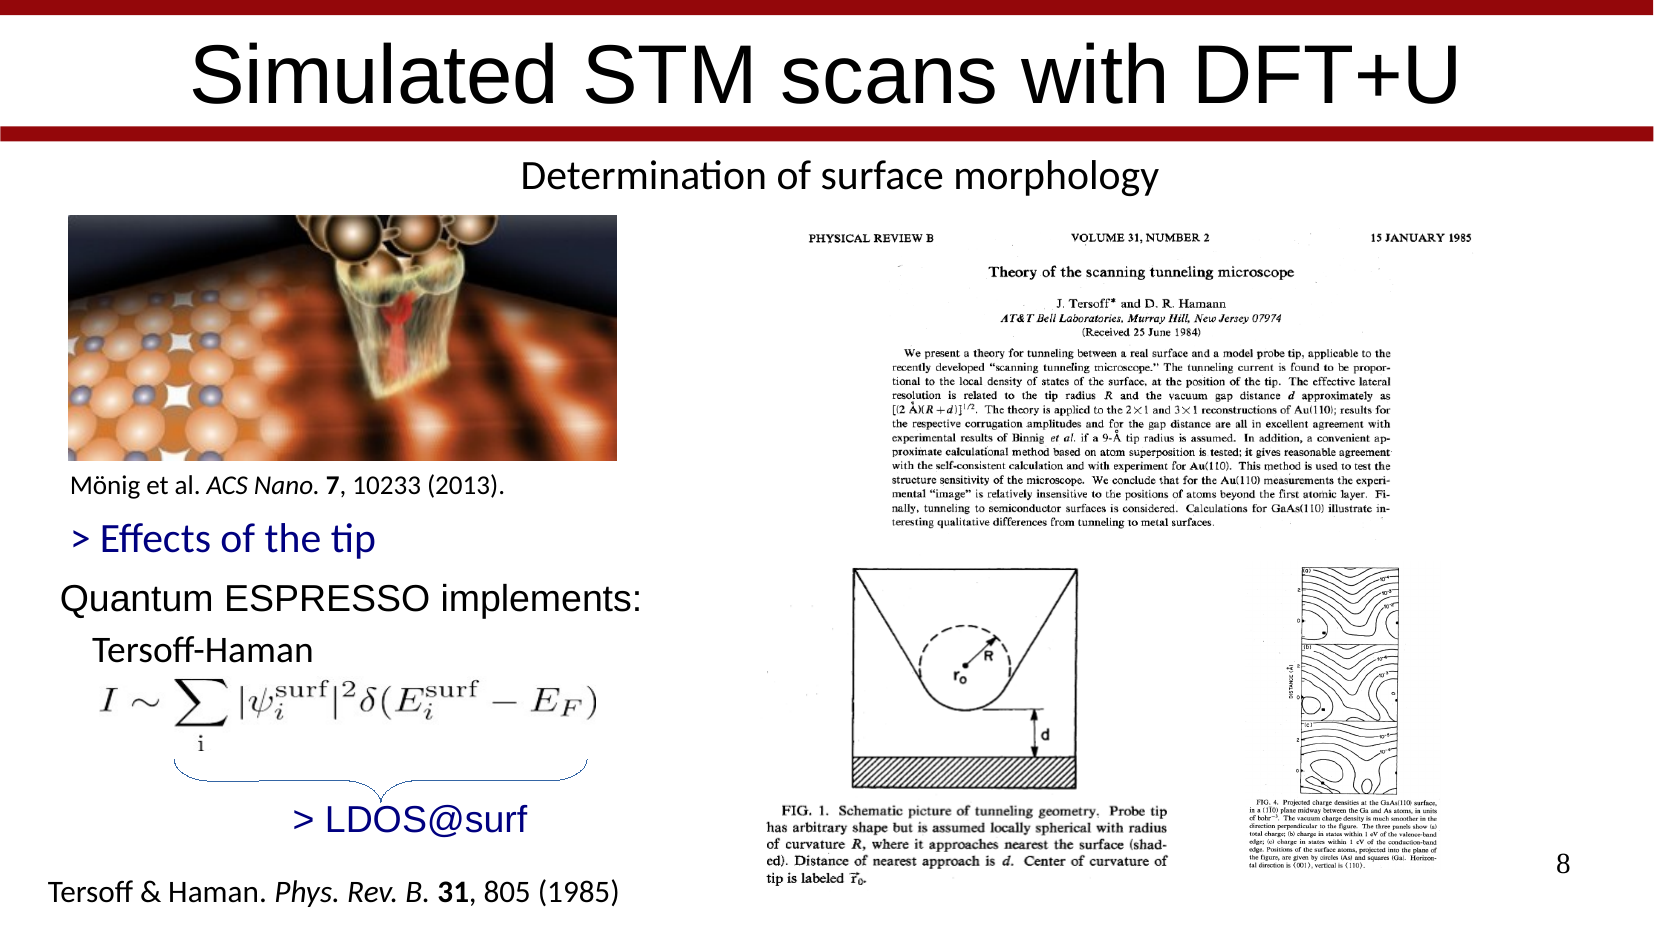

# Simulated STM scans with DFT+U
Determination of surface morphology
Mönig et al. ACS Nano. 7, 10233 (2013).
> Effects of the tip
Quantum ESPRESSO implements:
Tersoff-Haman
> LDOS@surf
8
Tersoff & Haman. Phys. Rev. B. 31, 805 (1985)